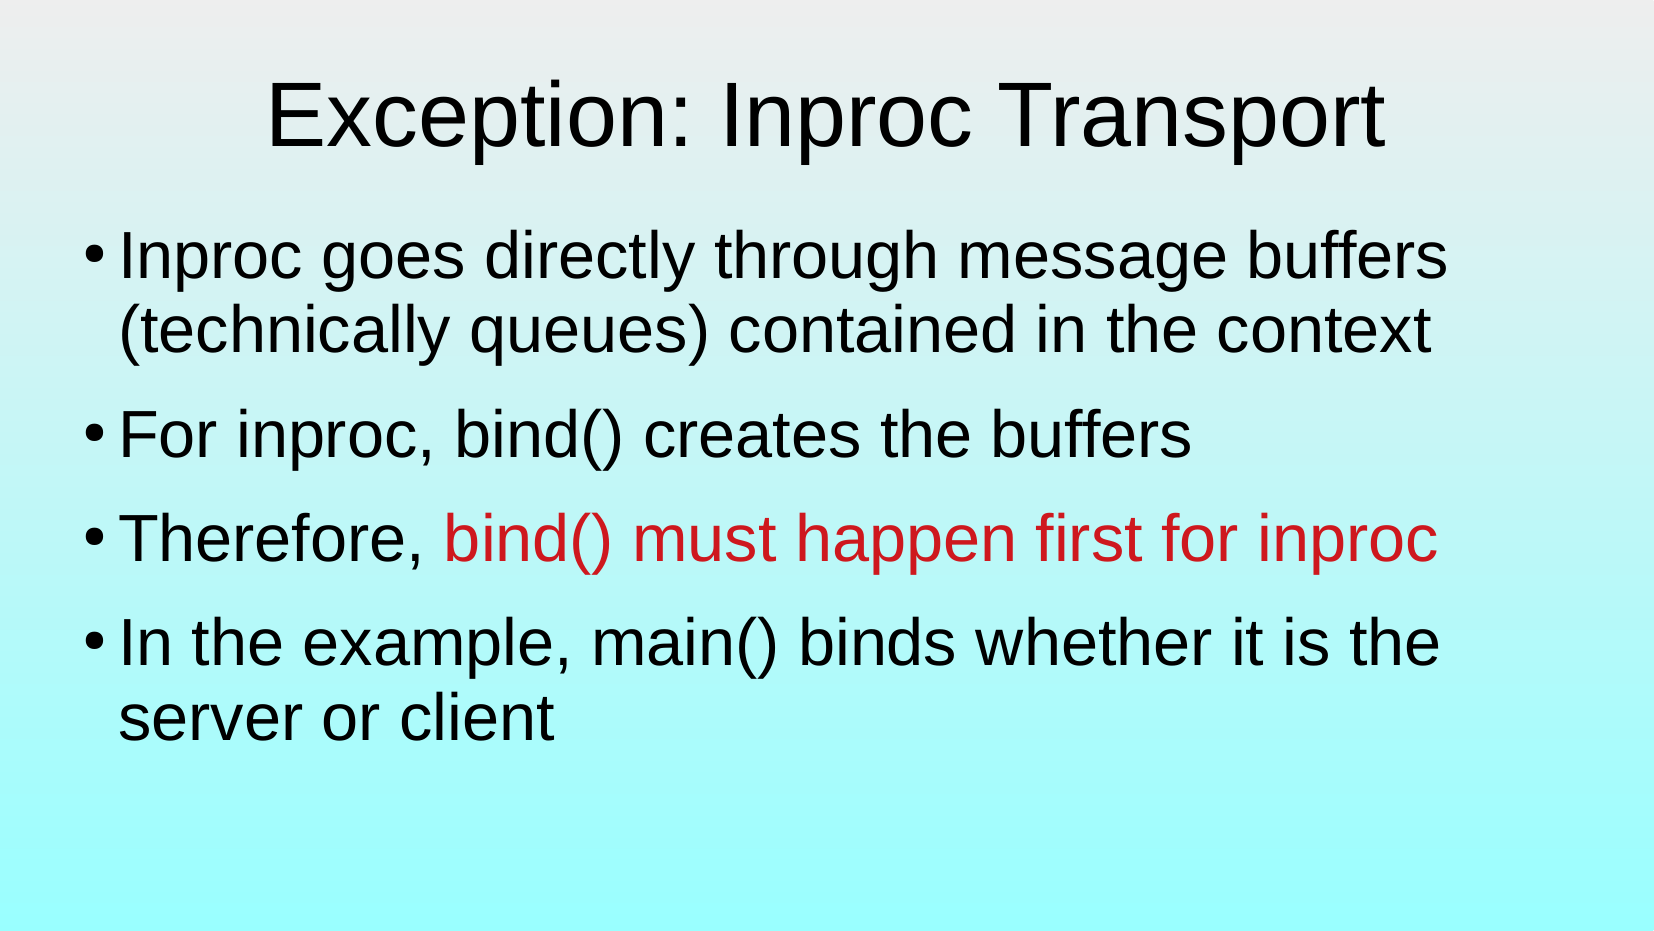

# Exception: Inproc Transport
Inproc goes directly through message buffers (technically queues) contained in the context
For inproc, bind() creates the buffers
Therefore, bind() must happen first for inproc
In the example, main() binds whether it is the server or client